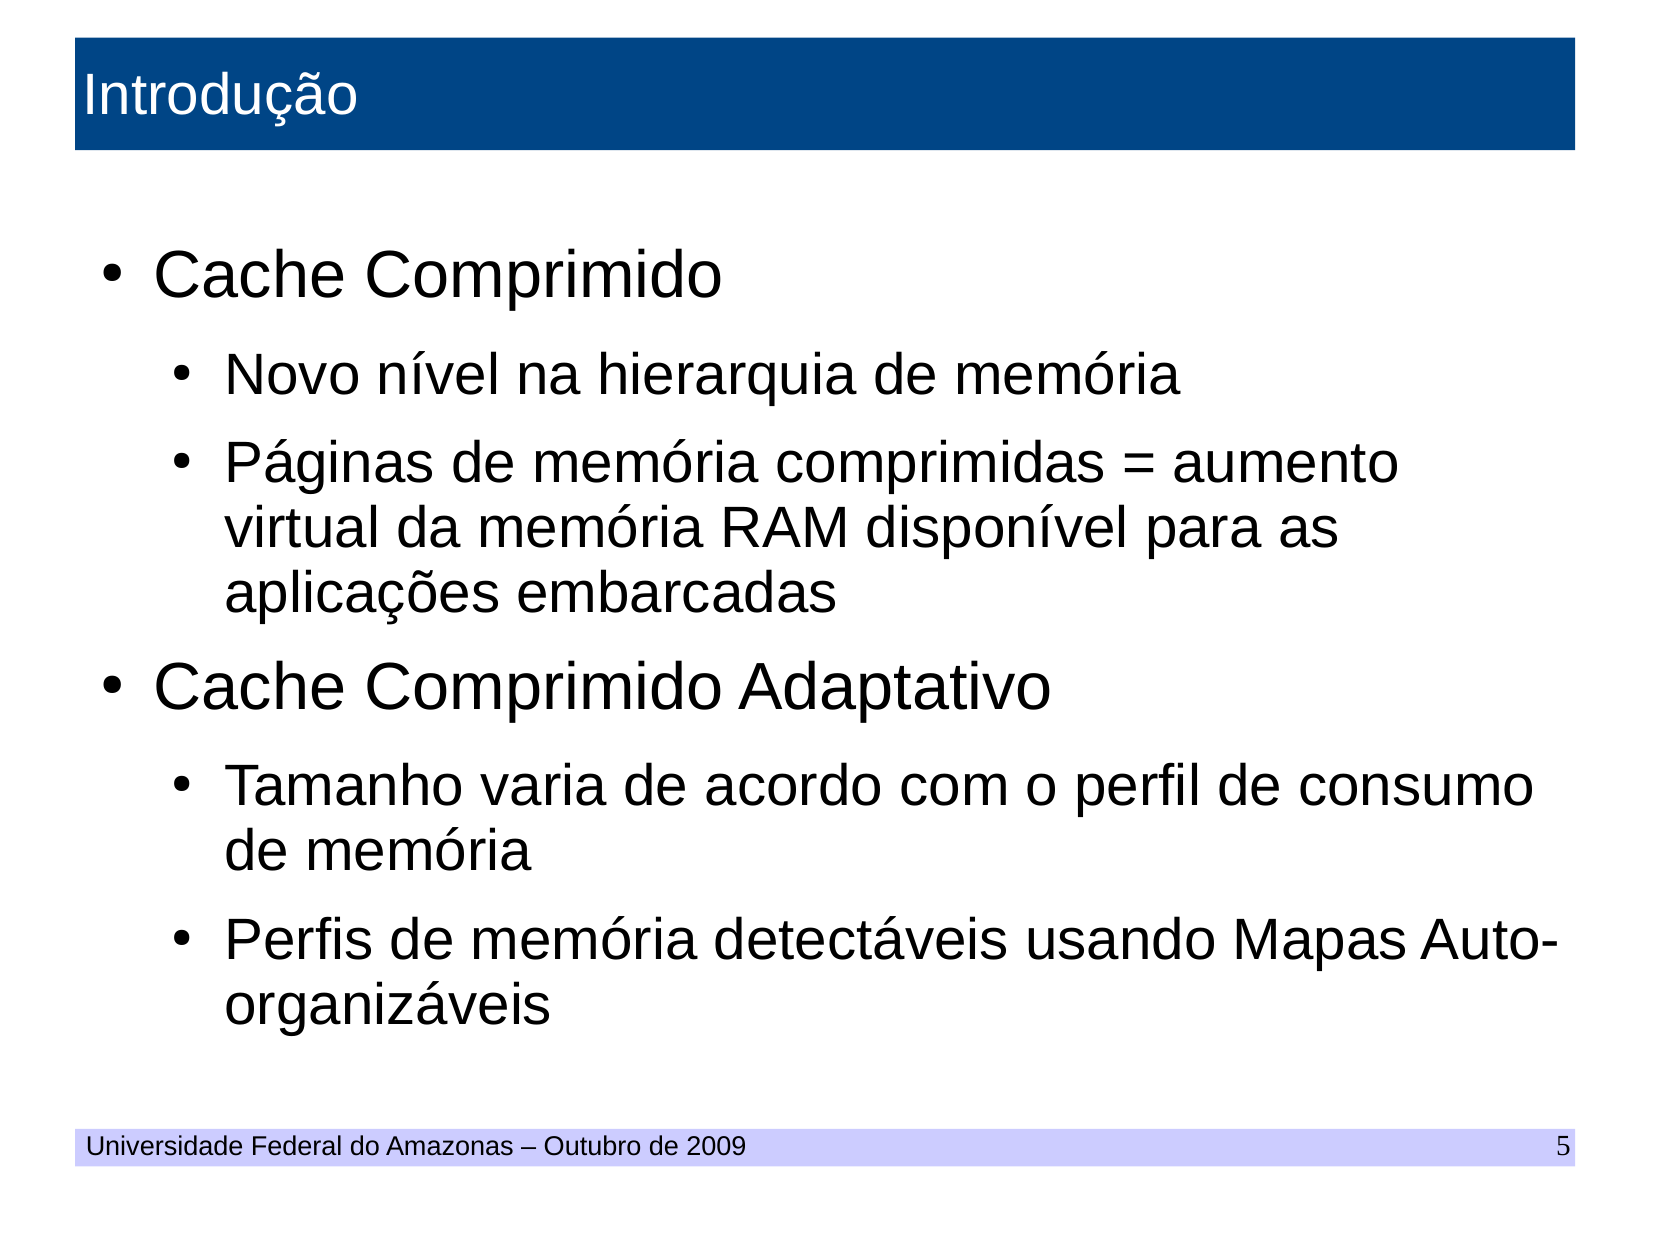

# Introdução
Cache Comprimido
Novo nível na hierarquia de memória
Páginas de memória comprimidas = aumento virtual da memória RAM disponível para as aplicações embarcadas
Cache Comprimido Adaptativo
Tamanho varia de acordo com o perfil de consumo de memória
Perfis de memória detectáveis usando Mapas Auto-organizáveis
5